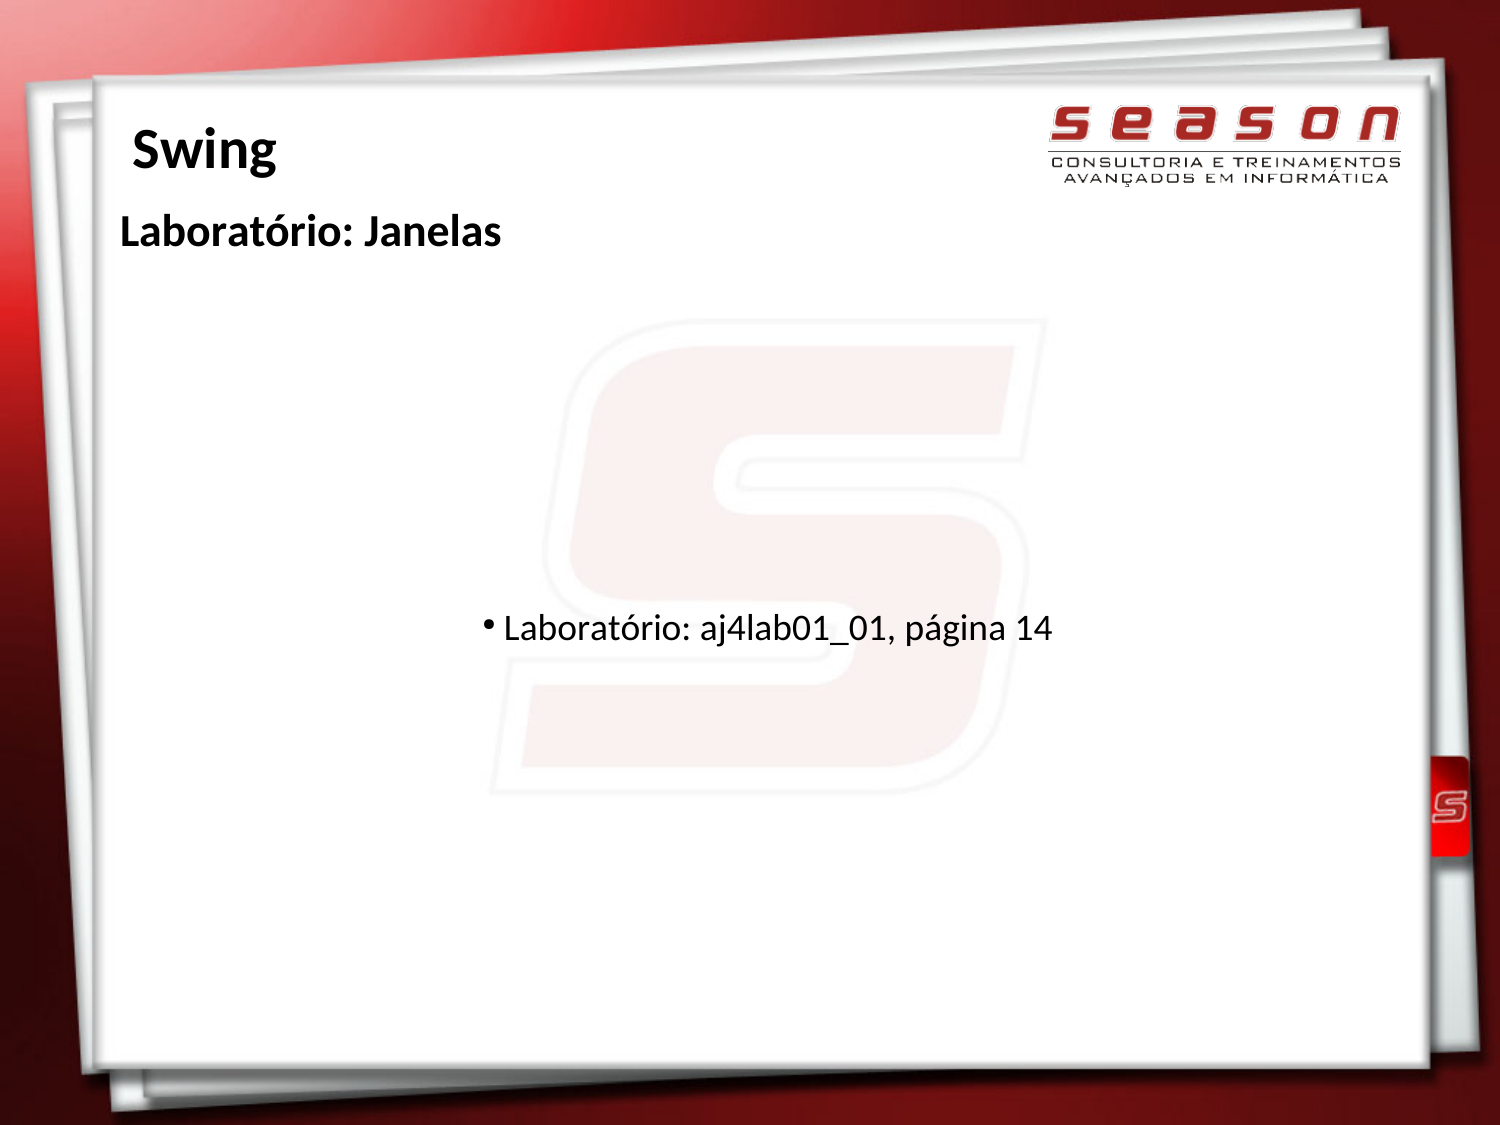

# Swing
Laboratório: Janelas
 Laboratório: aj4lab01_01, página 14